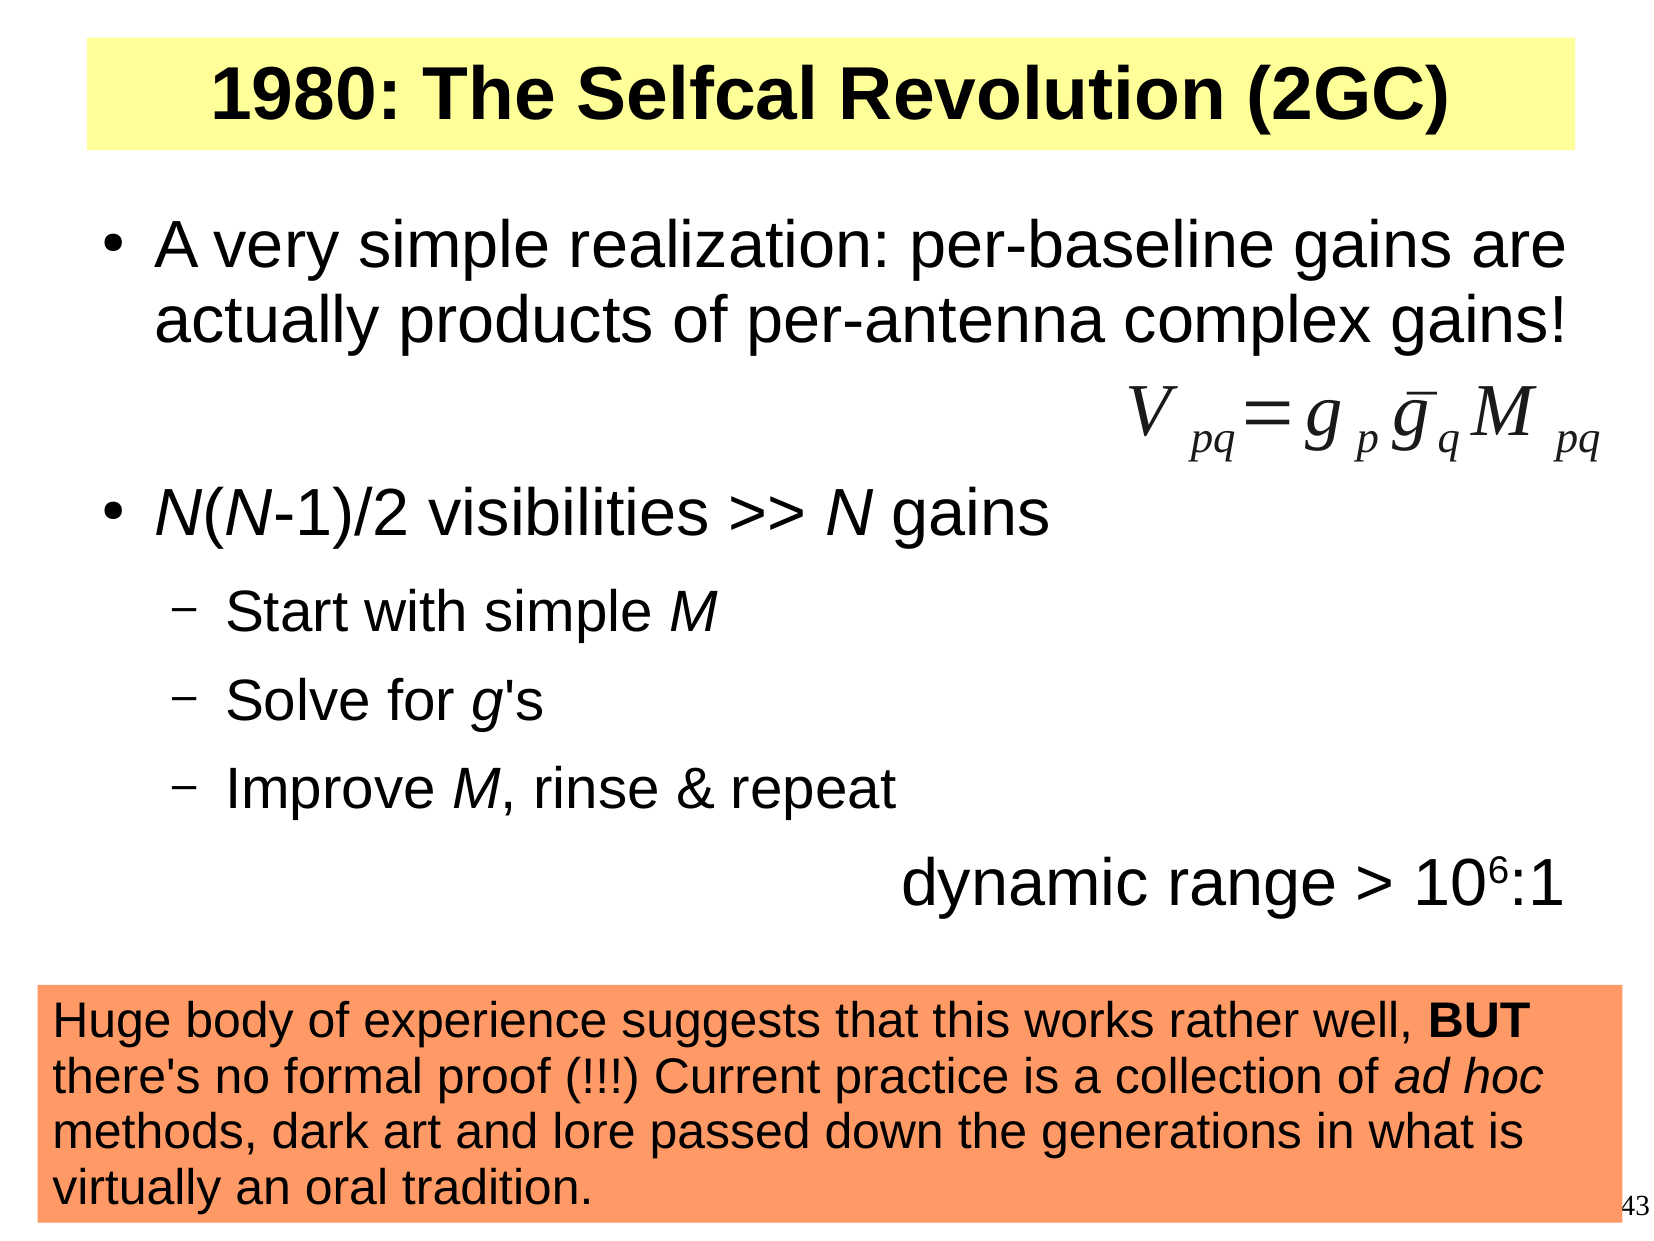

# 1980: The Selfcal Revolution (2GC)
A very simple realization: per-baseline gains are actually products of per-antenna complex gains!
N(N-1)/2 visibilities >> N gains
Start with simple M
Solve for g's
Improve M, rinse & repeat
dynamic range > 106:1
Huge body of experience suggests that this works rather well, BUT there's no formal proof (!!!) Current practice is a collection of ad hoc methods, dark art and lore passed down the generations in what is virtually an oral tradition.
43